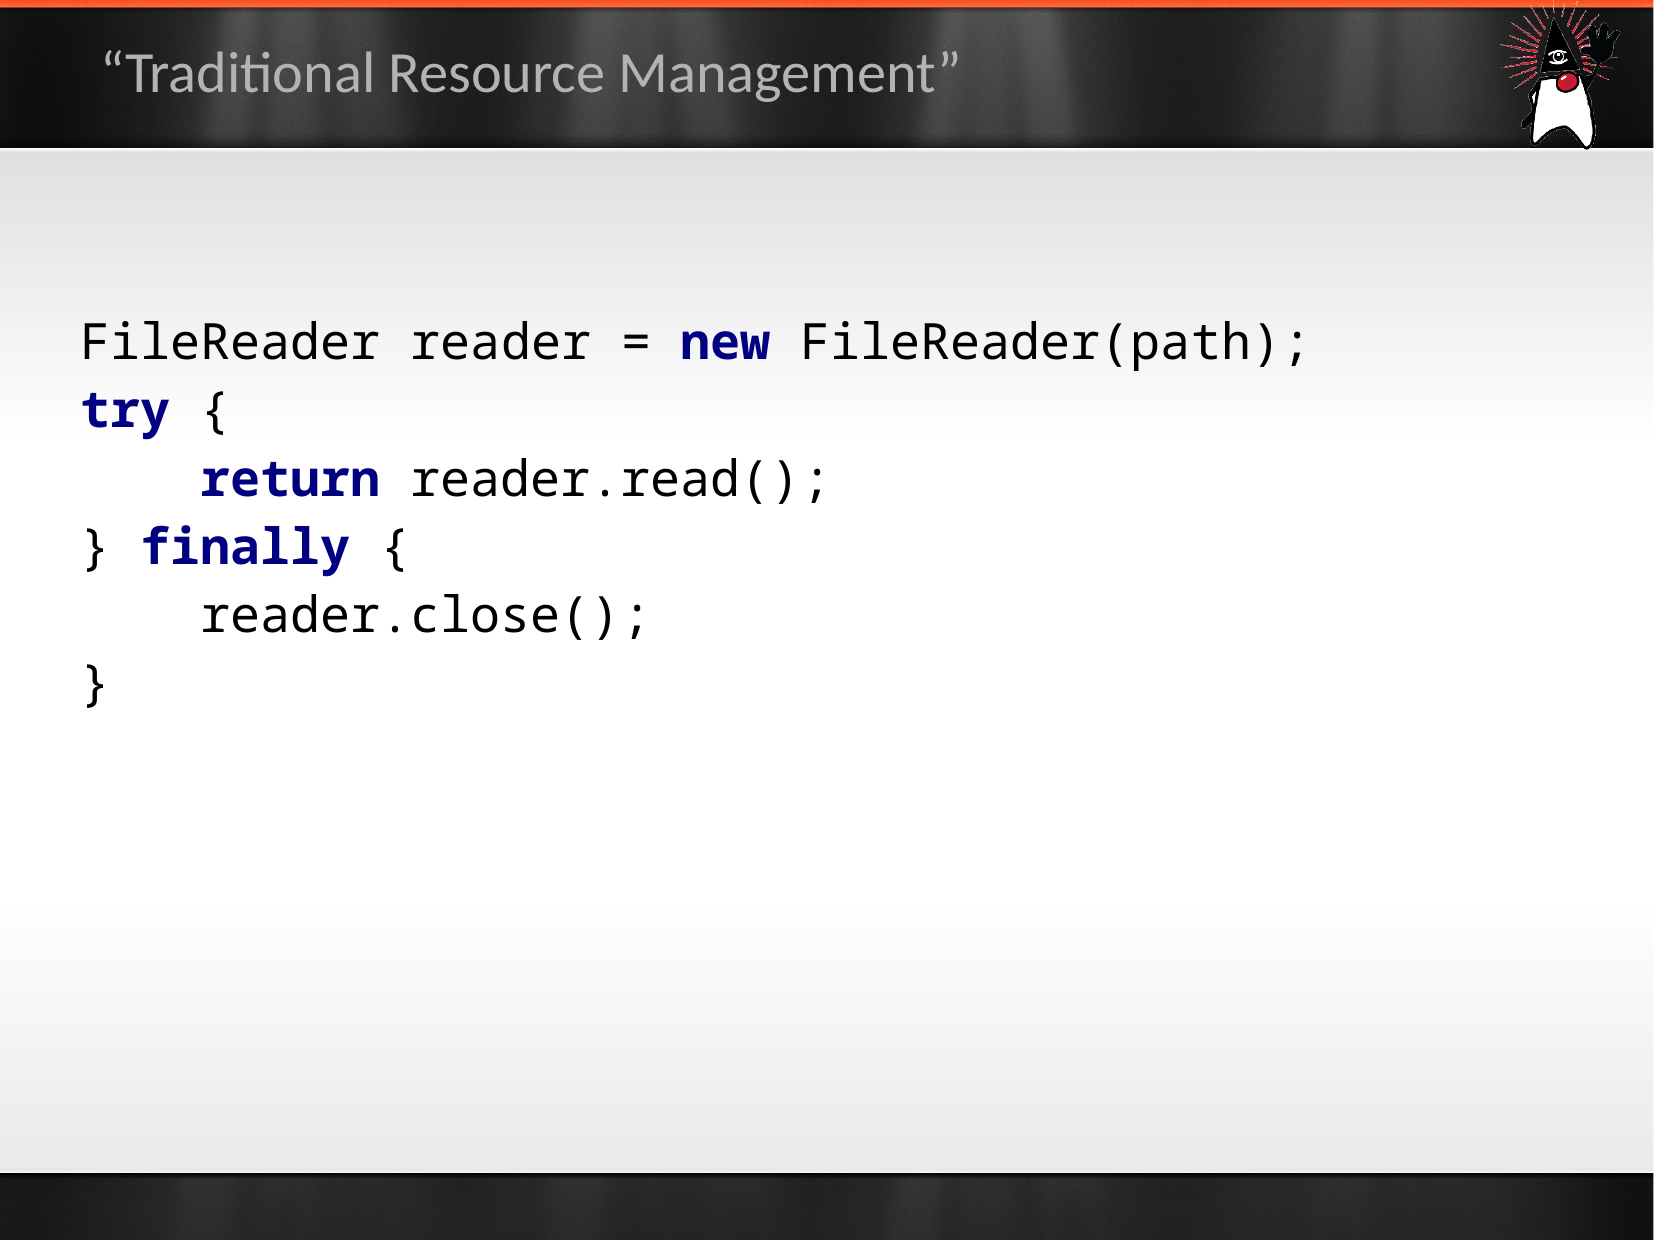

# “Traditional Resource Management”
FileReader reader = new FileReader(path);
try {
 return reader.read();
} finally {
 reader.close();
}